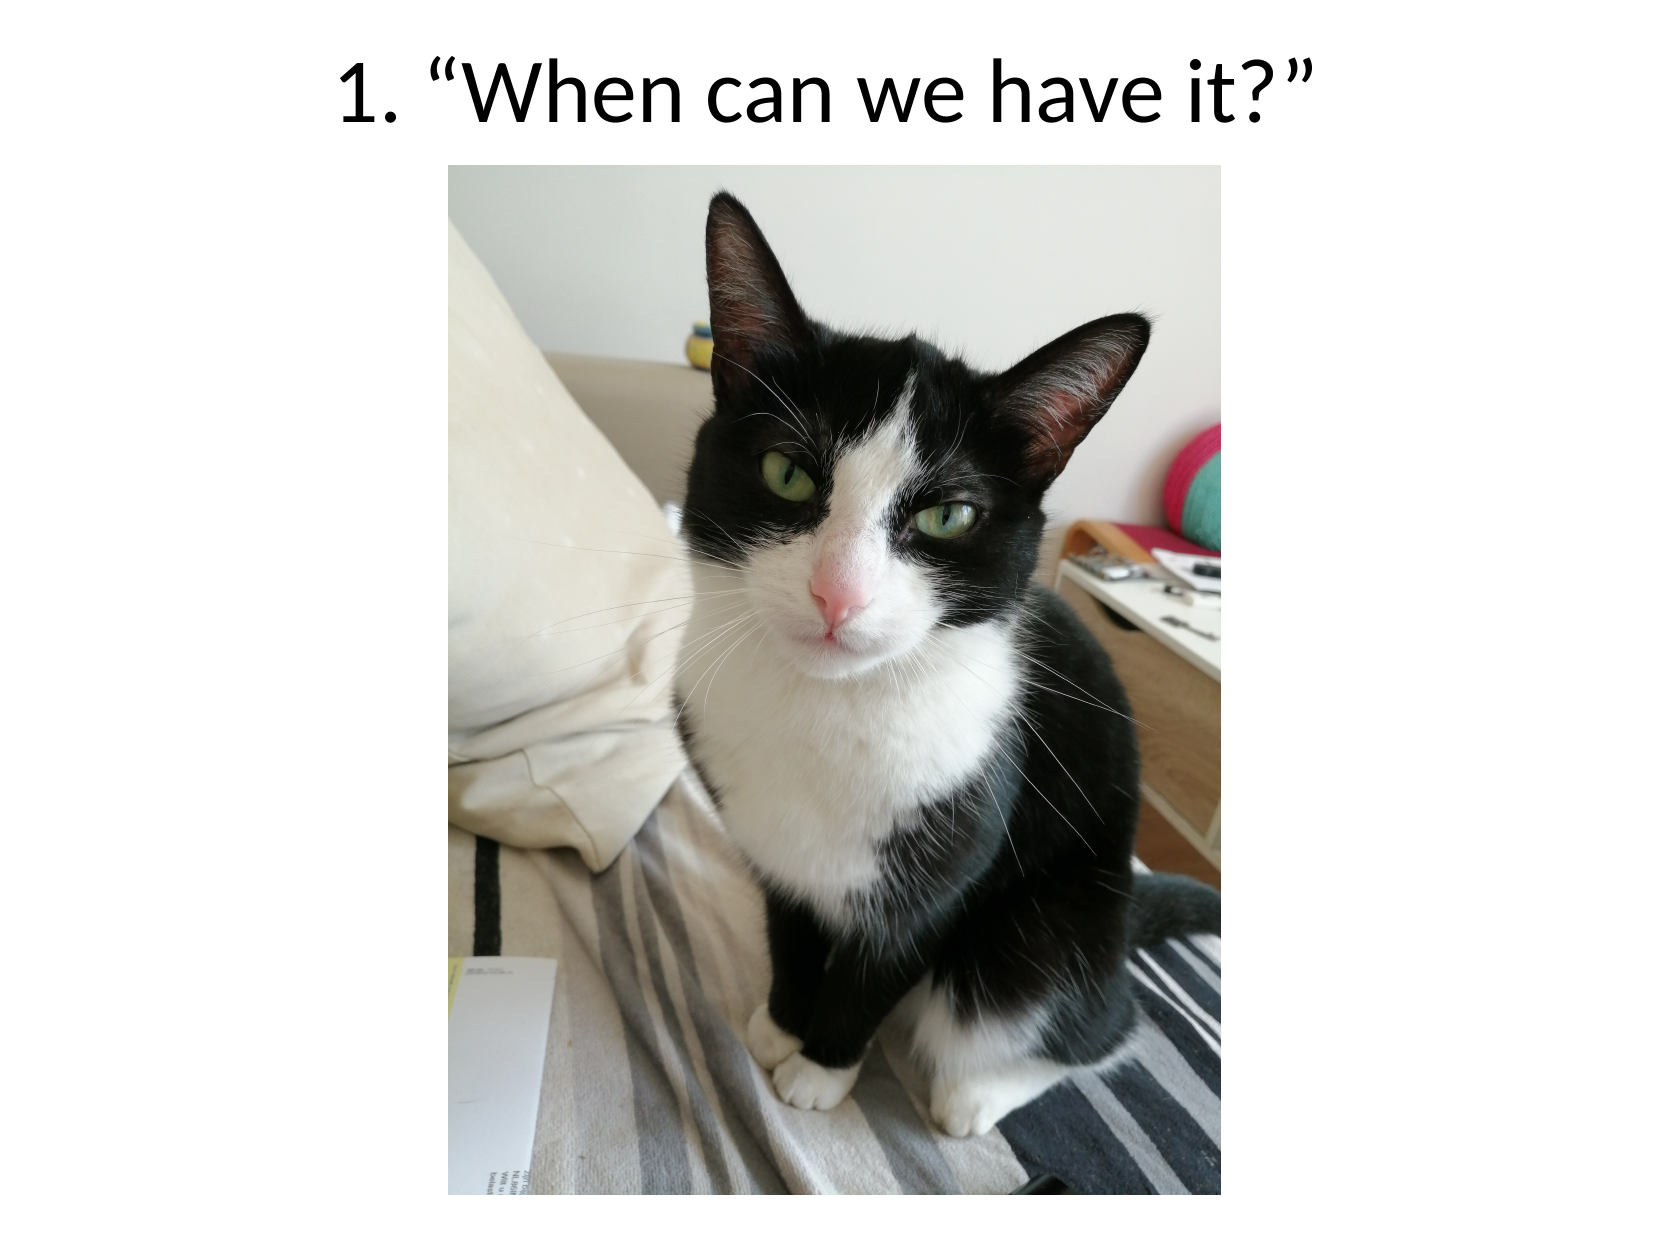

# 1. “When can we have it?”